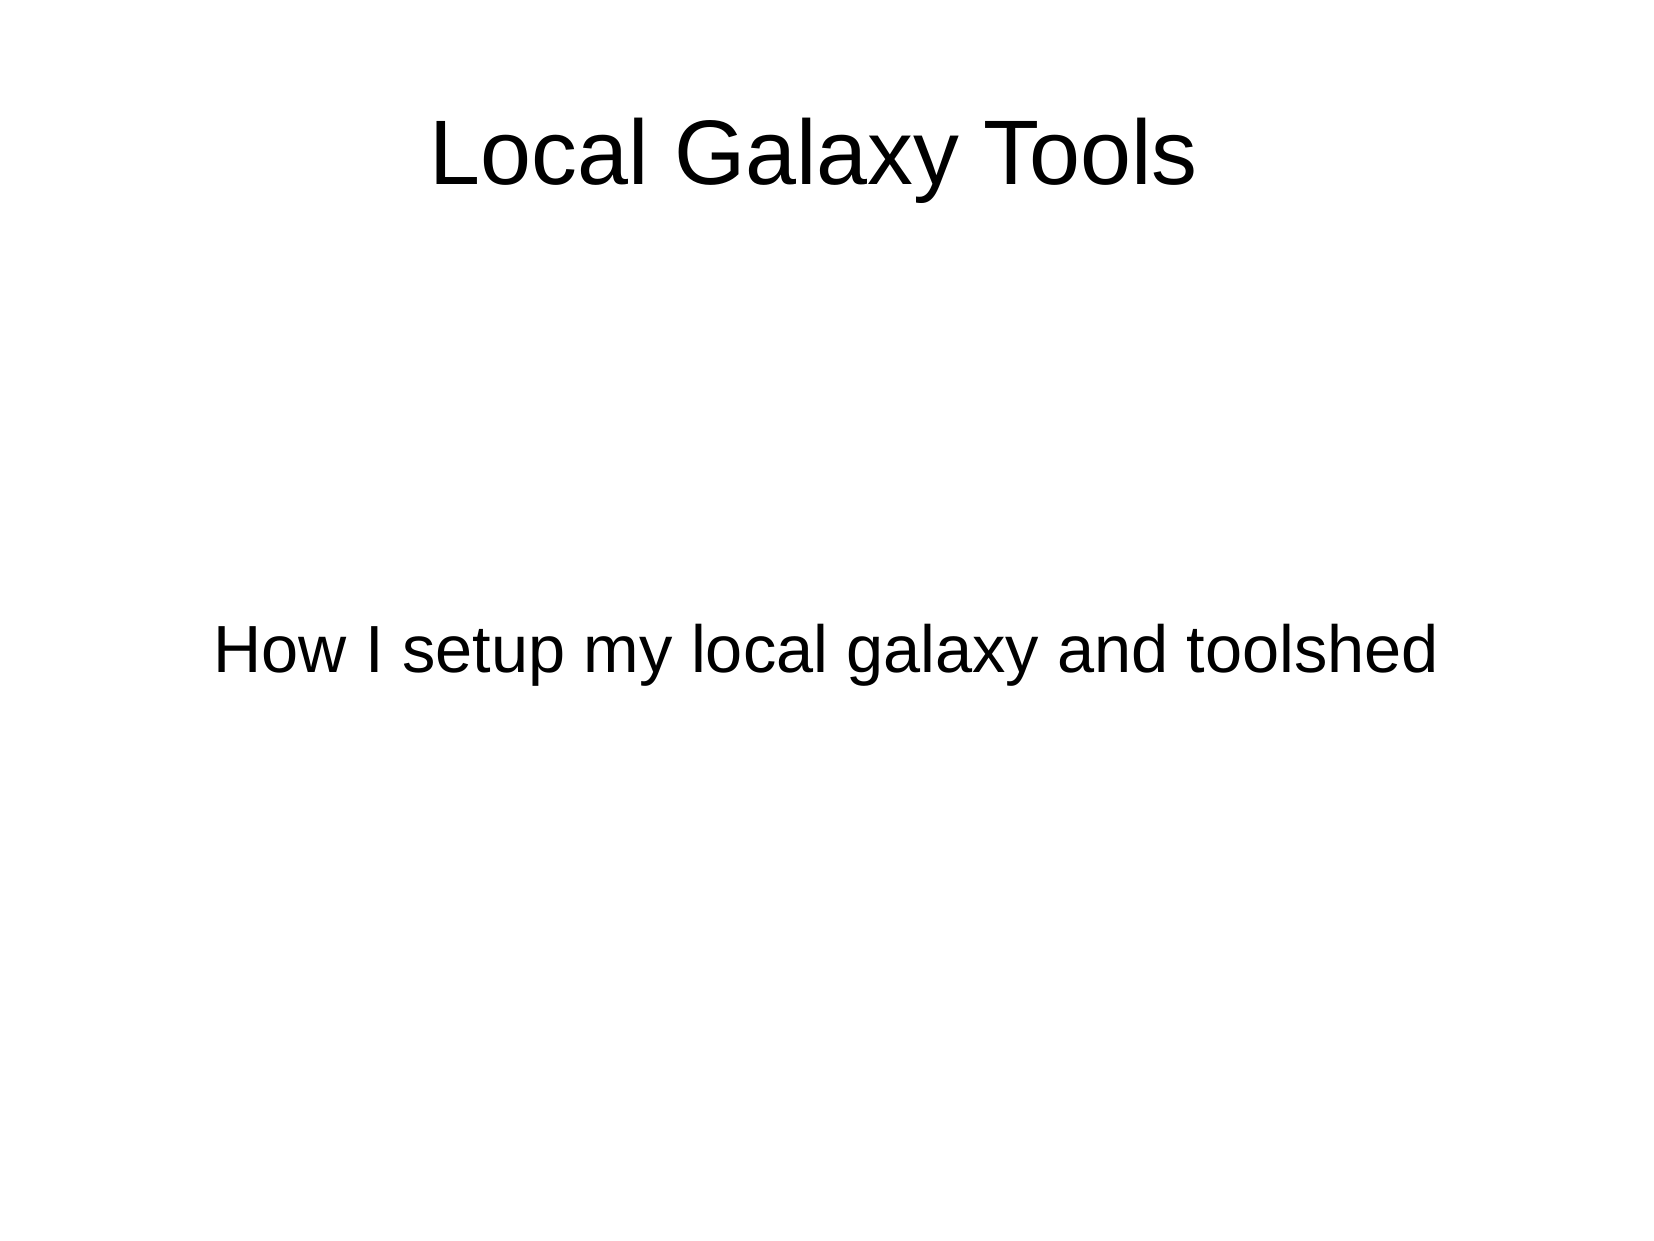

# Local Galaxy Tools
How I setup my local galaxy and toolshed